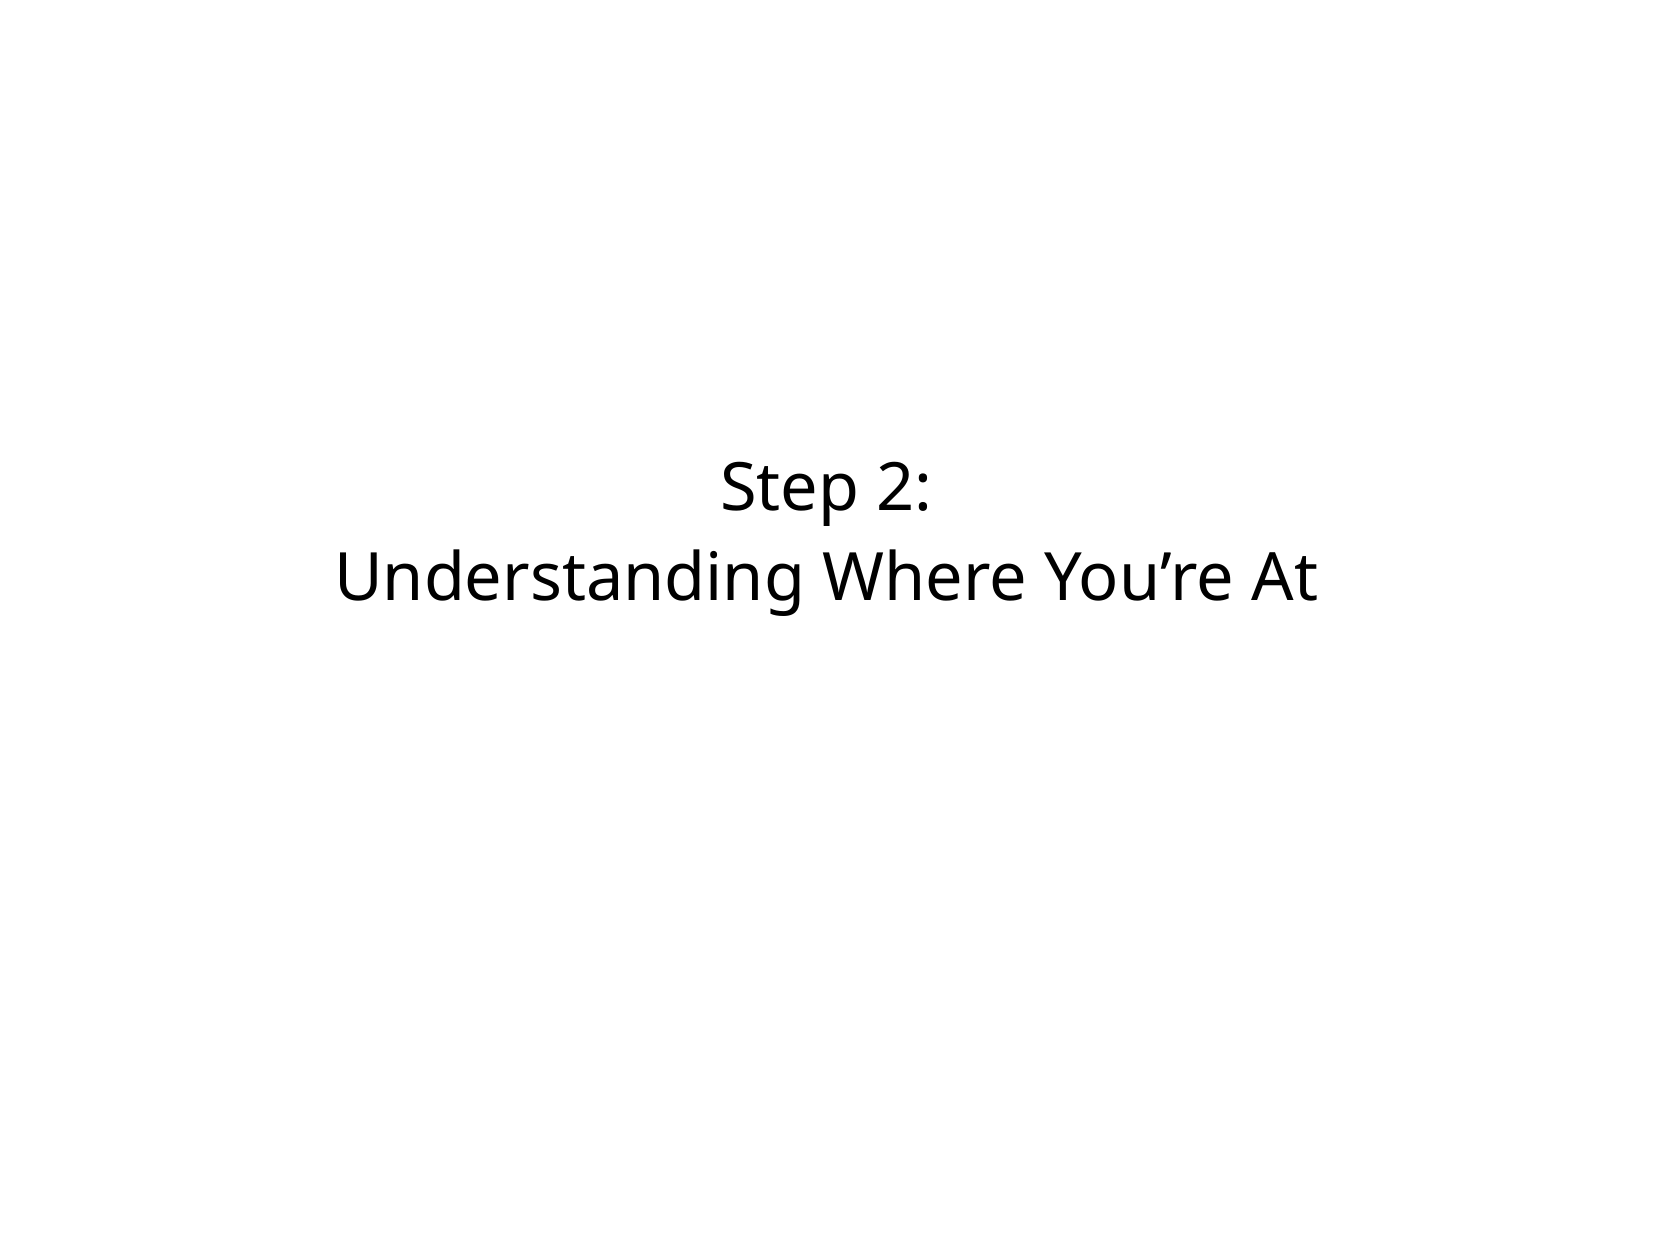

# Step 2:
Understanding Where You’re At